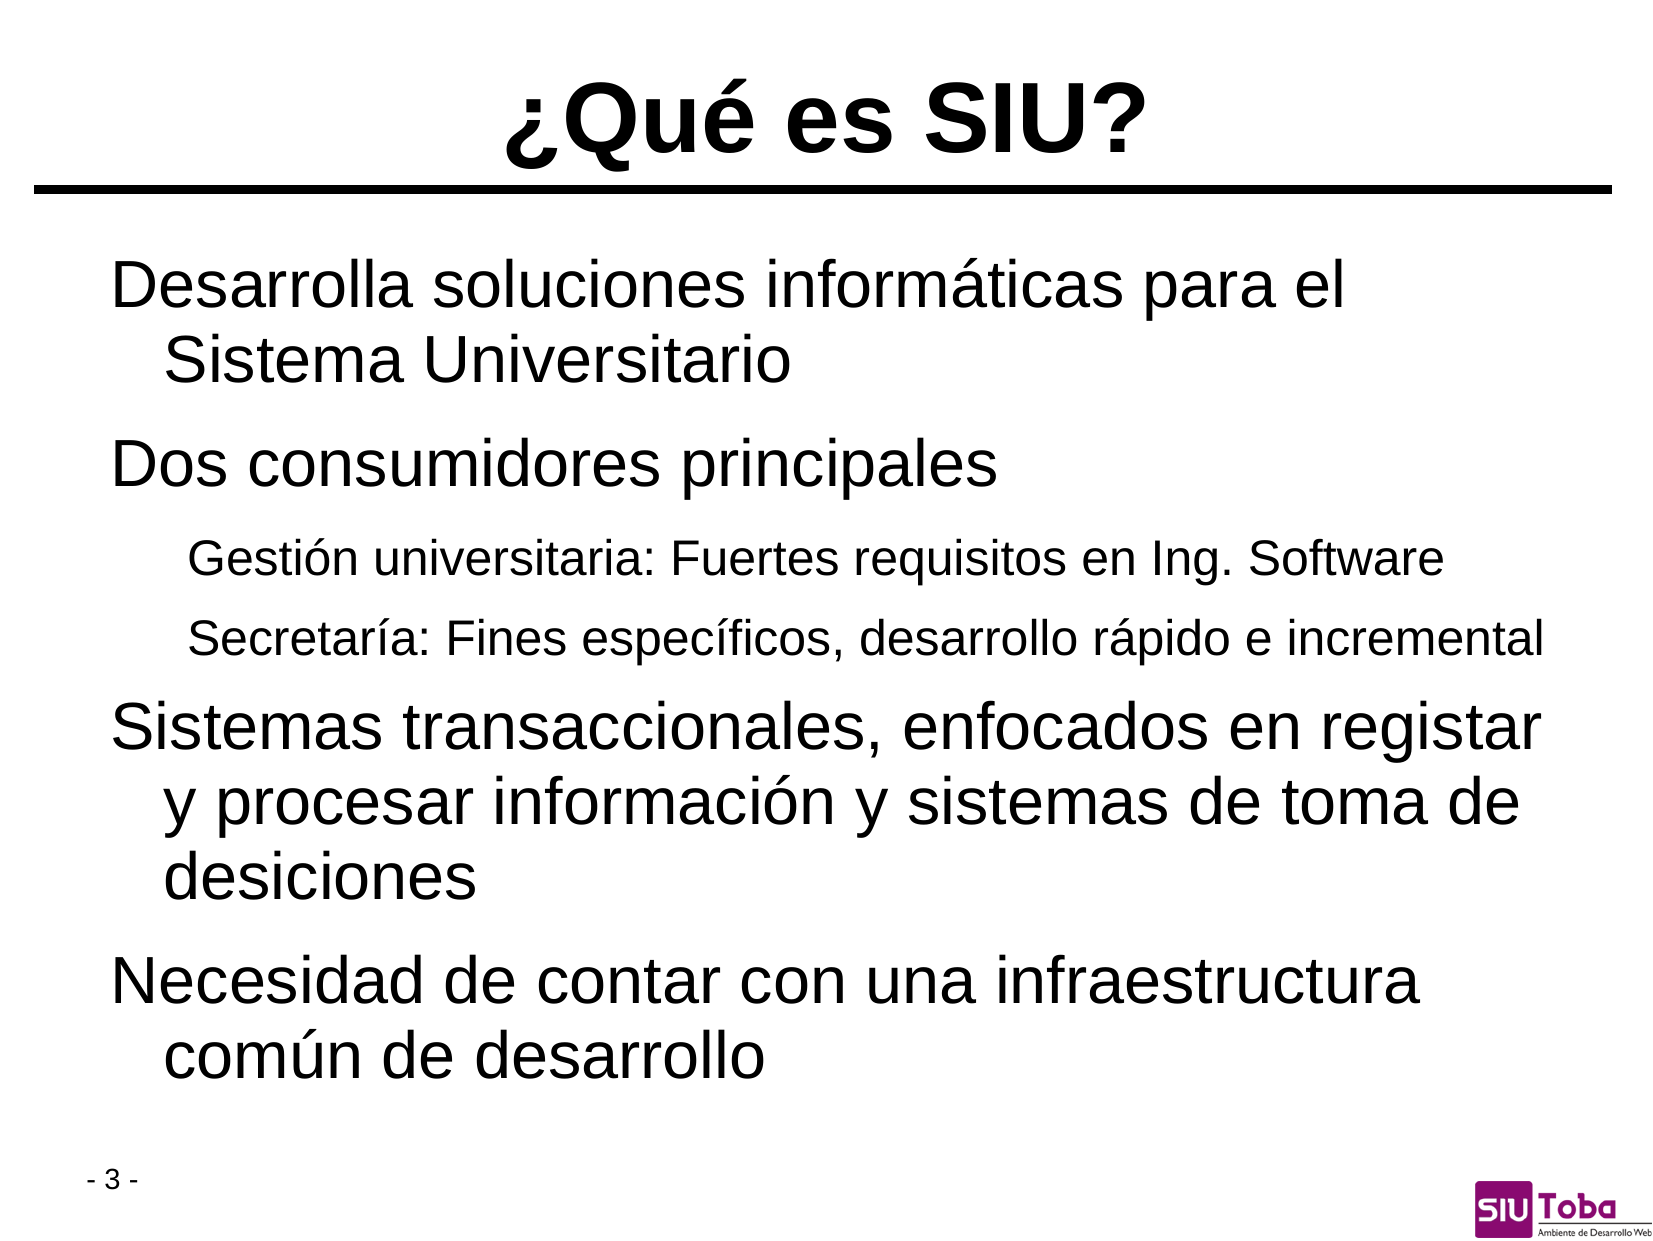

# ¿Qué es SIU?
Desarrolla soluciones informáticas para el Sistema Universitario
Dos consumidores principales
Gestión universitaria: Fuertes requisitos en Ing. Software
Secretaría: Fines específicos, desarrollo rápido e incremental
Sistemas transaccionales, enfocados en registar y procesar información y sistemas de toma de desiciones
Necesidad de contar con una infraestructura común de desarrollo
3